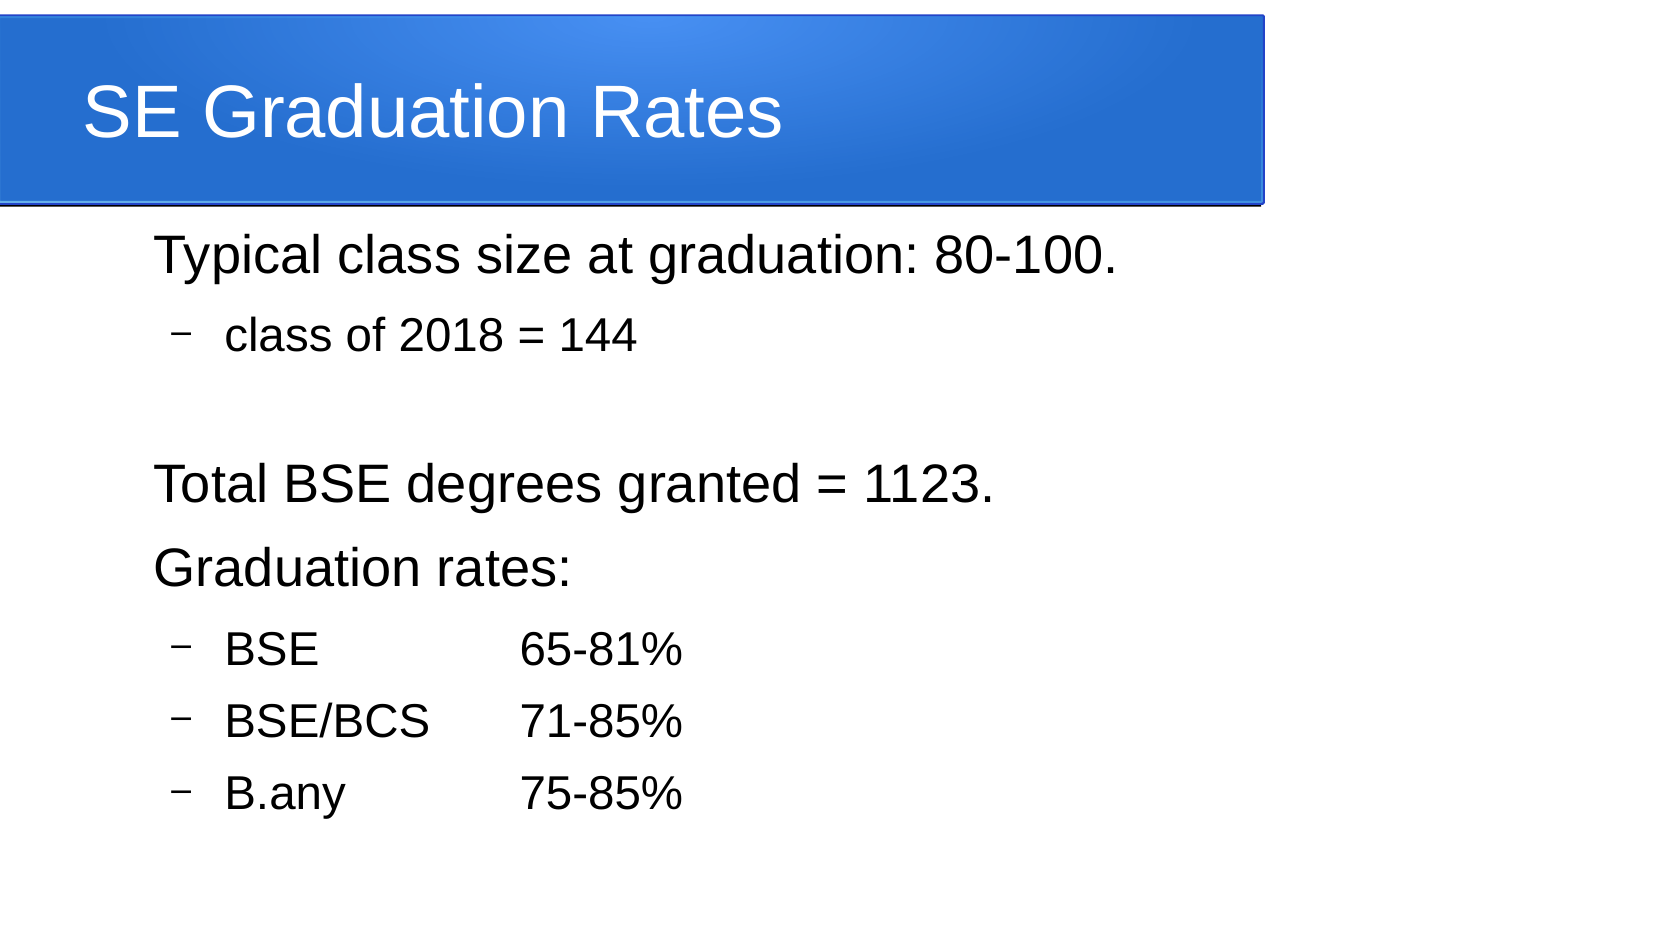

# SE Graduation Rates
Typical class size at graduation: 80-100.
class of 2018 = 144
Total BSE degrees granted = 1123.
Graduation rates:
BSE 			65-81%
BSE/BCS 		71-85%
B.any 			75-85%